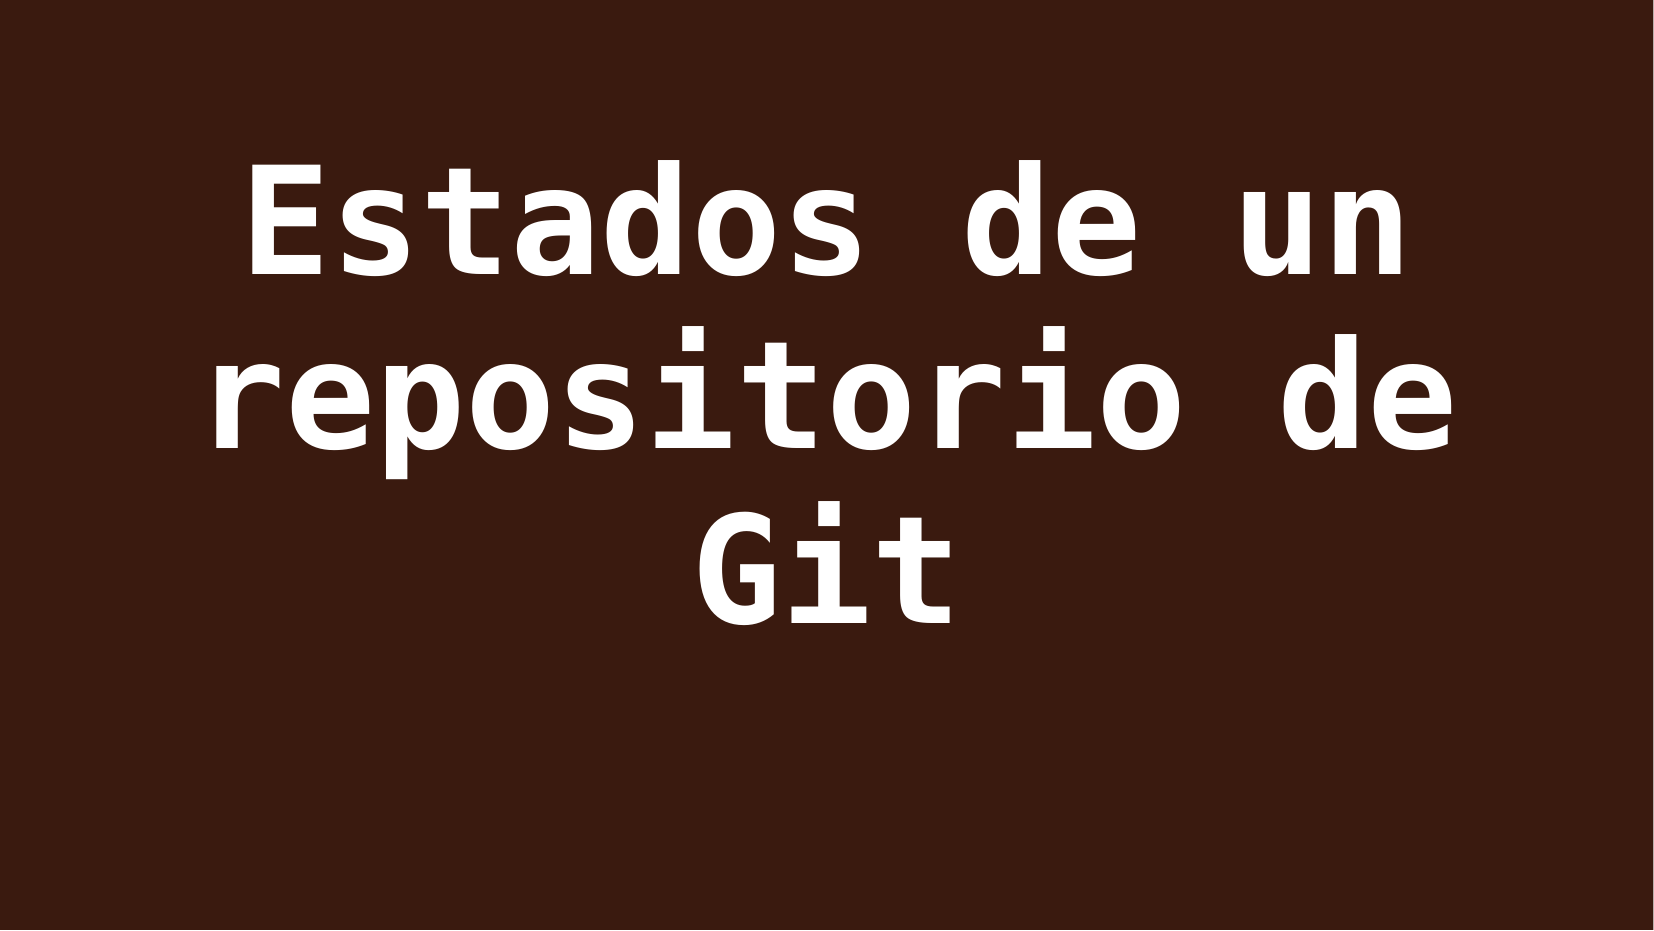

# Estados de un repositorio de Git